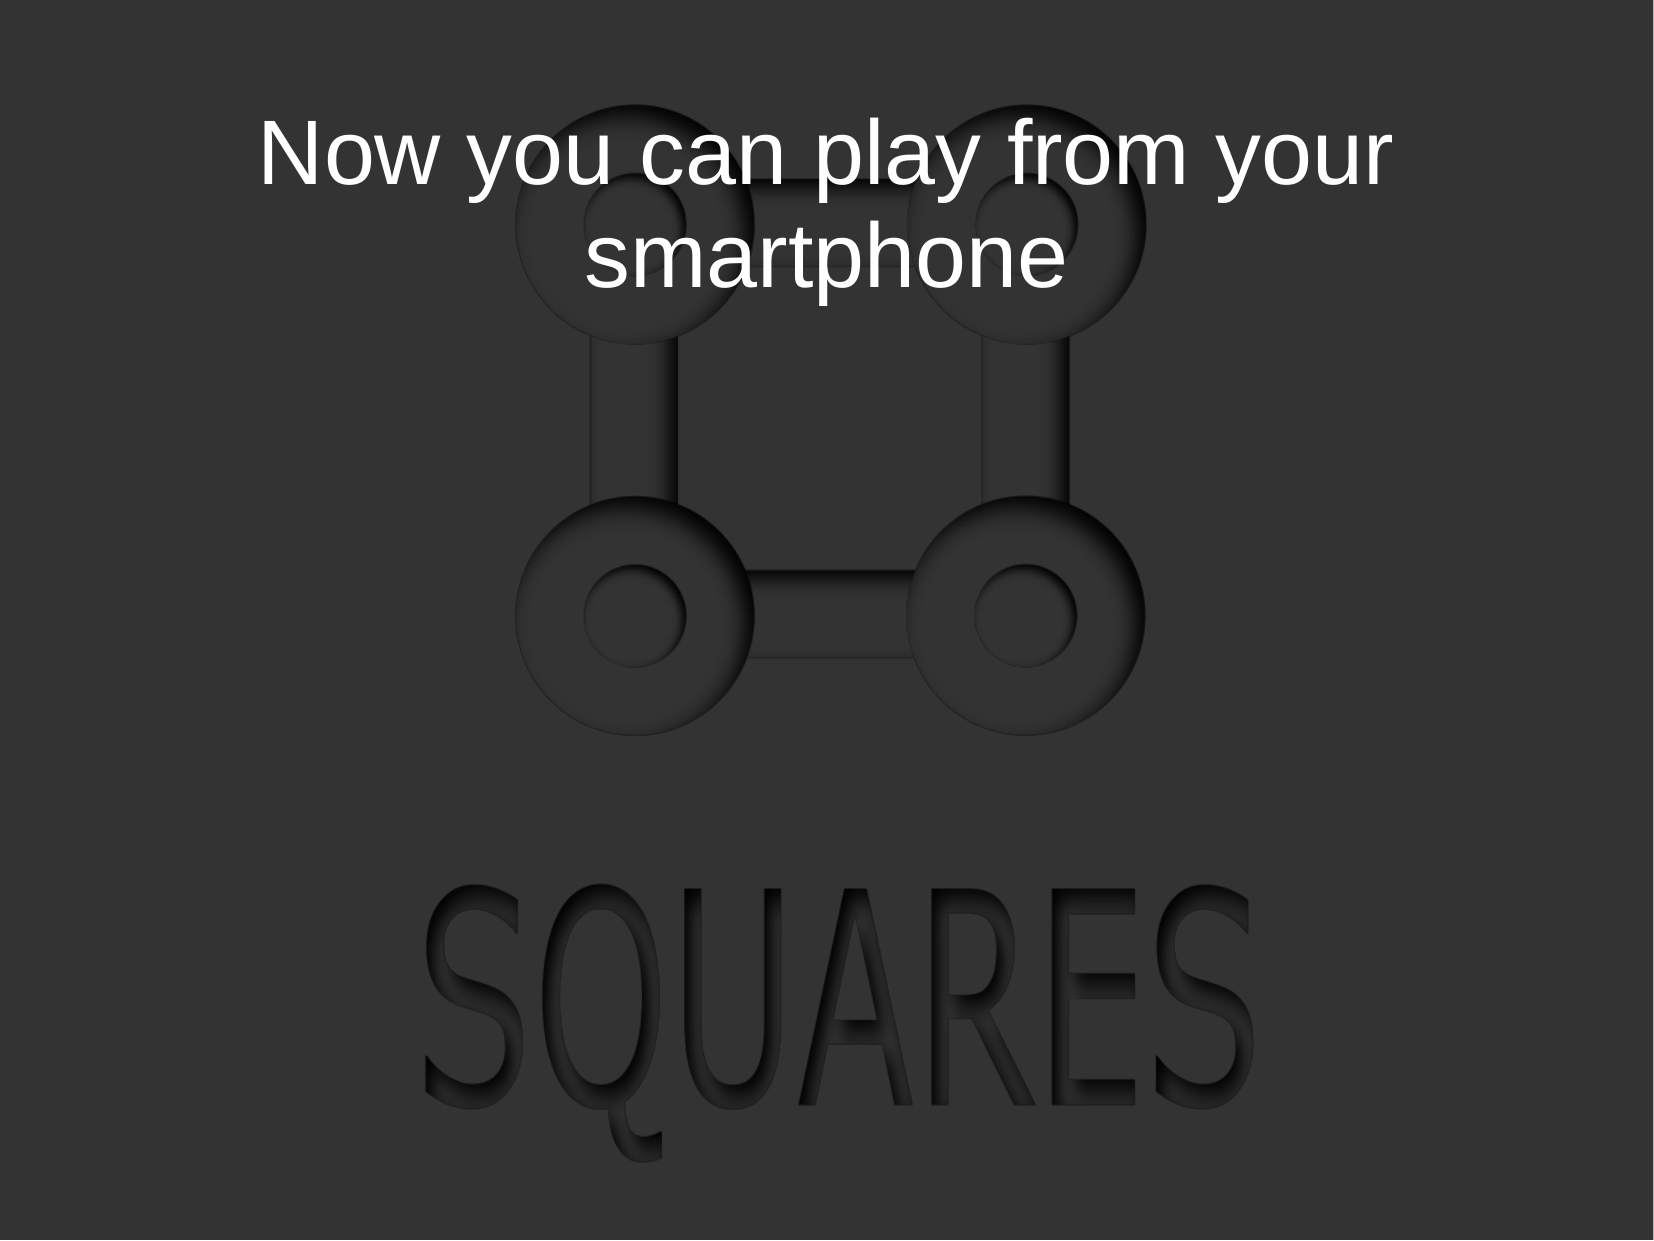

# Now you can play from your smartphone